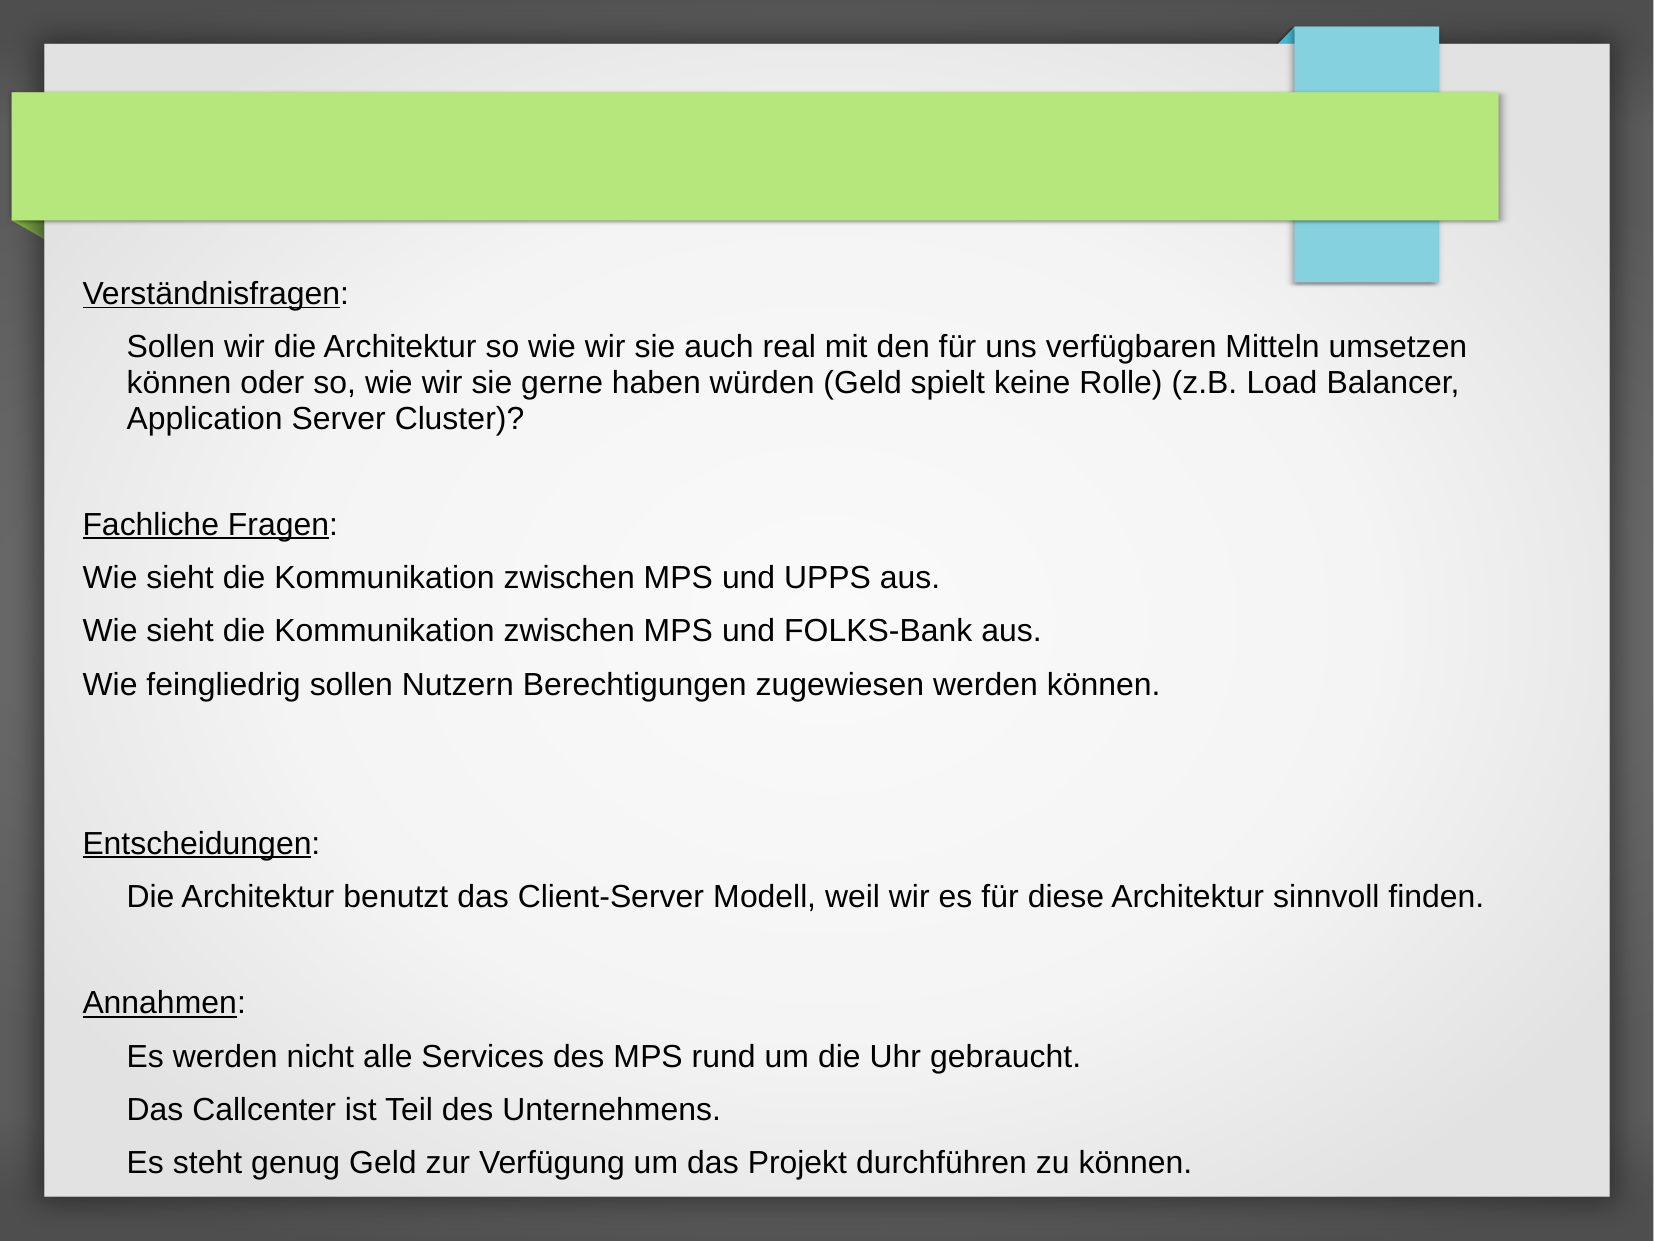

# Verständnisfragen:
Sollen wir die Architektur so wie wir sie auch real mit den für uns verfügbaren Mitteln umsetzen können oder so, wie wir sie gerne haben würden (Geld spielt keine Rolle) (z.B. Load Balancer, Application Server Cluster)?
Fachliche Fragen:
Wie sieht die Kommunikation zwischen MPS und UPPS aus.
Wie sieht die Kommunikation zwischen MPS und FOLKS-Bank aus.
Wie feingliedrig sollen Nutzern Berechtigungen zugewiesen werden können.
Entscheidungen:
Die Architektur benutzt das Client-Server Modell, weil wir es für diese Architektur sinnvoll finden.
Annahmen:
Es werden nicht alle Services des MPS rund um die Uhr gebraucht.
Das Callcenter ist Teil des Unternehmens.
Es steht genug Geld zur Verfügung um das Projekt durchführen zu können.